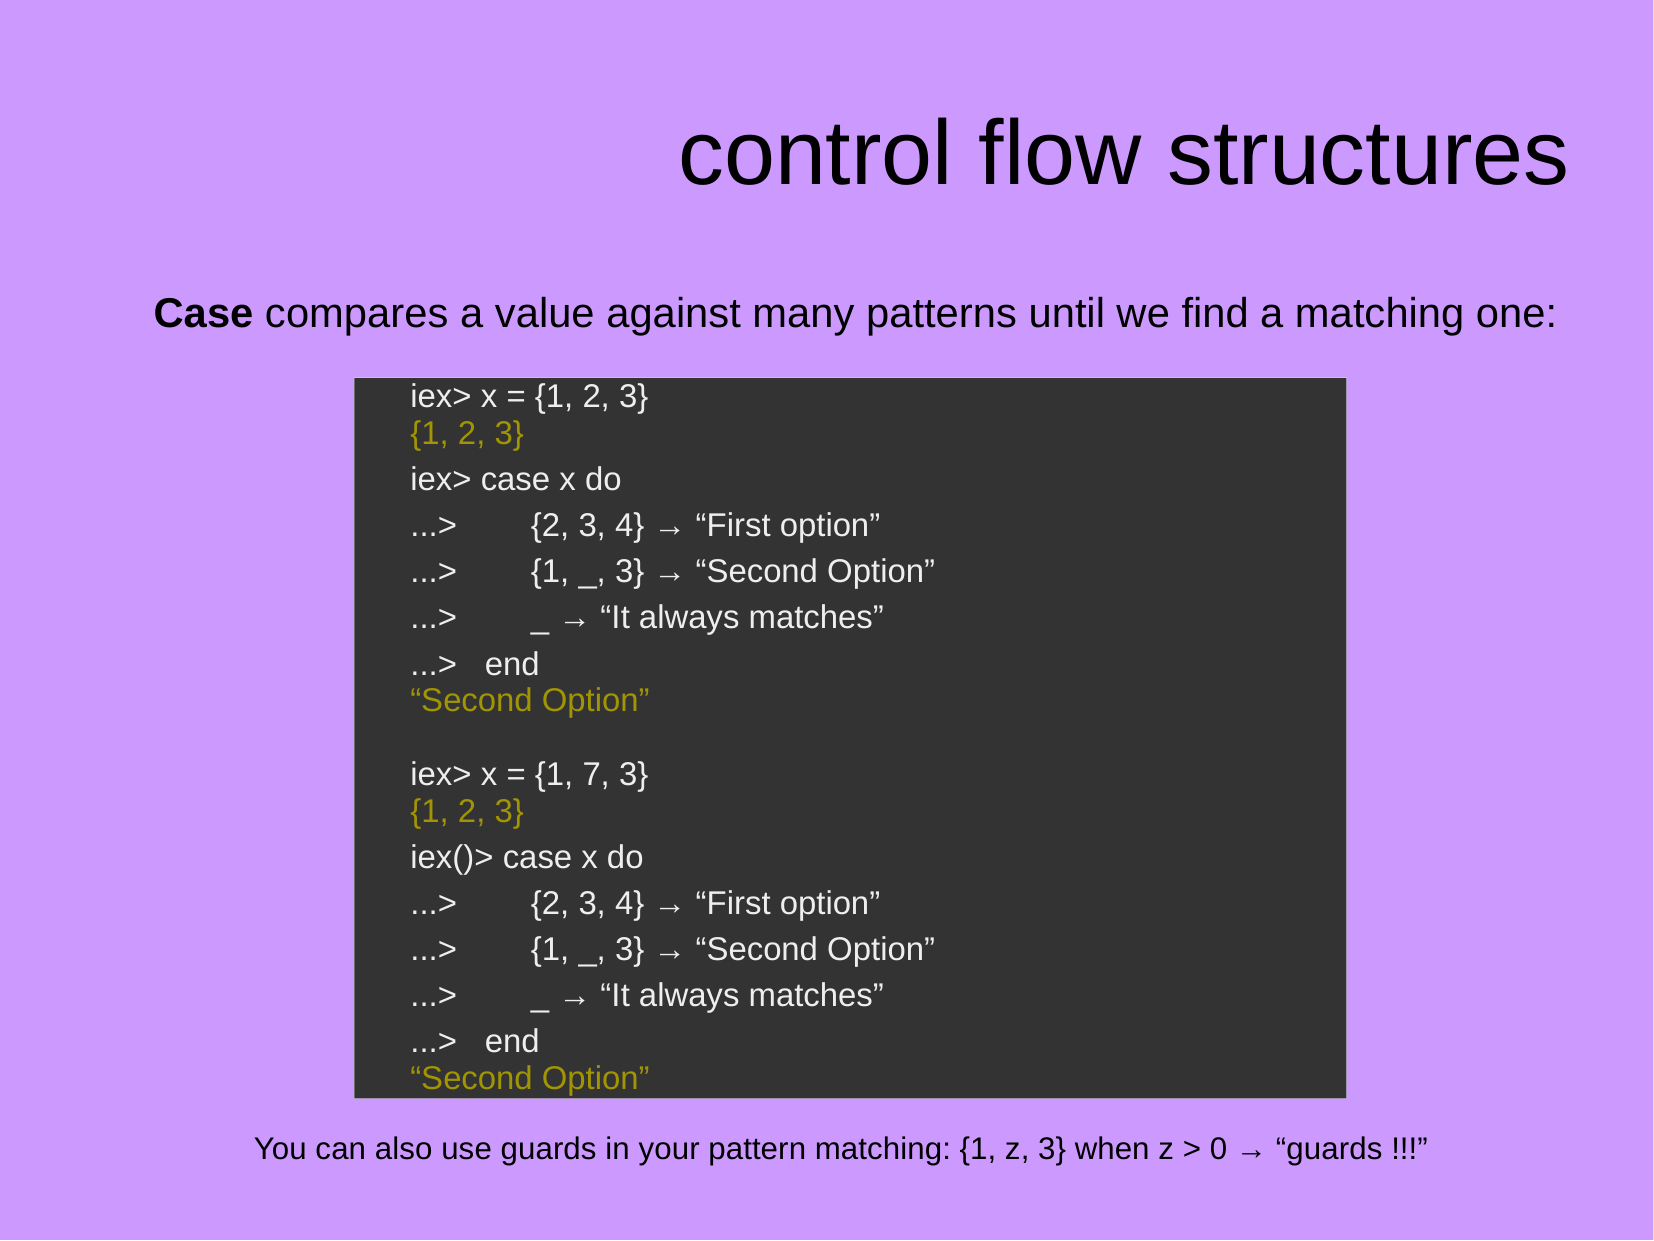

# control flow structures
Case compares a value against many patterns until we find a matching one:
iex> x = {1, 2, 3}
{1, 2, 3}
iex> case x do
...> {2, 3, 4} → “First option”
...> {1, _, 3} → “Second Option”
...> _ → “It always matches”
...> end
“Second Option”
iex> x = {1, 7, 3}
{1, 2, 3}
iex()> case x do
...> {2, 3, 4} → “First option”
...> {1, _, 3} → “Second Option”
...> _ → “It always matches”
...> end
“Second Option”
You can also use guards in your pattern matching: {1, z, 3} when z > 0 → “guards !!!”